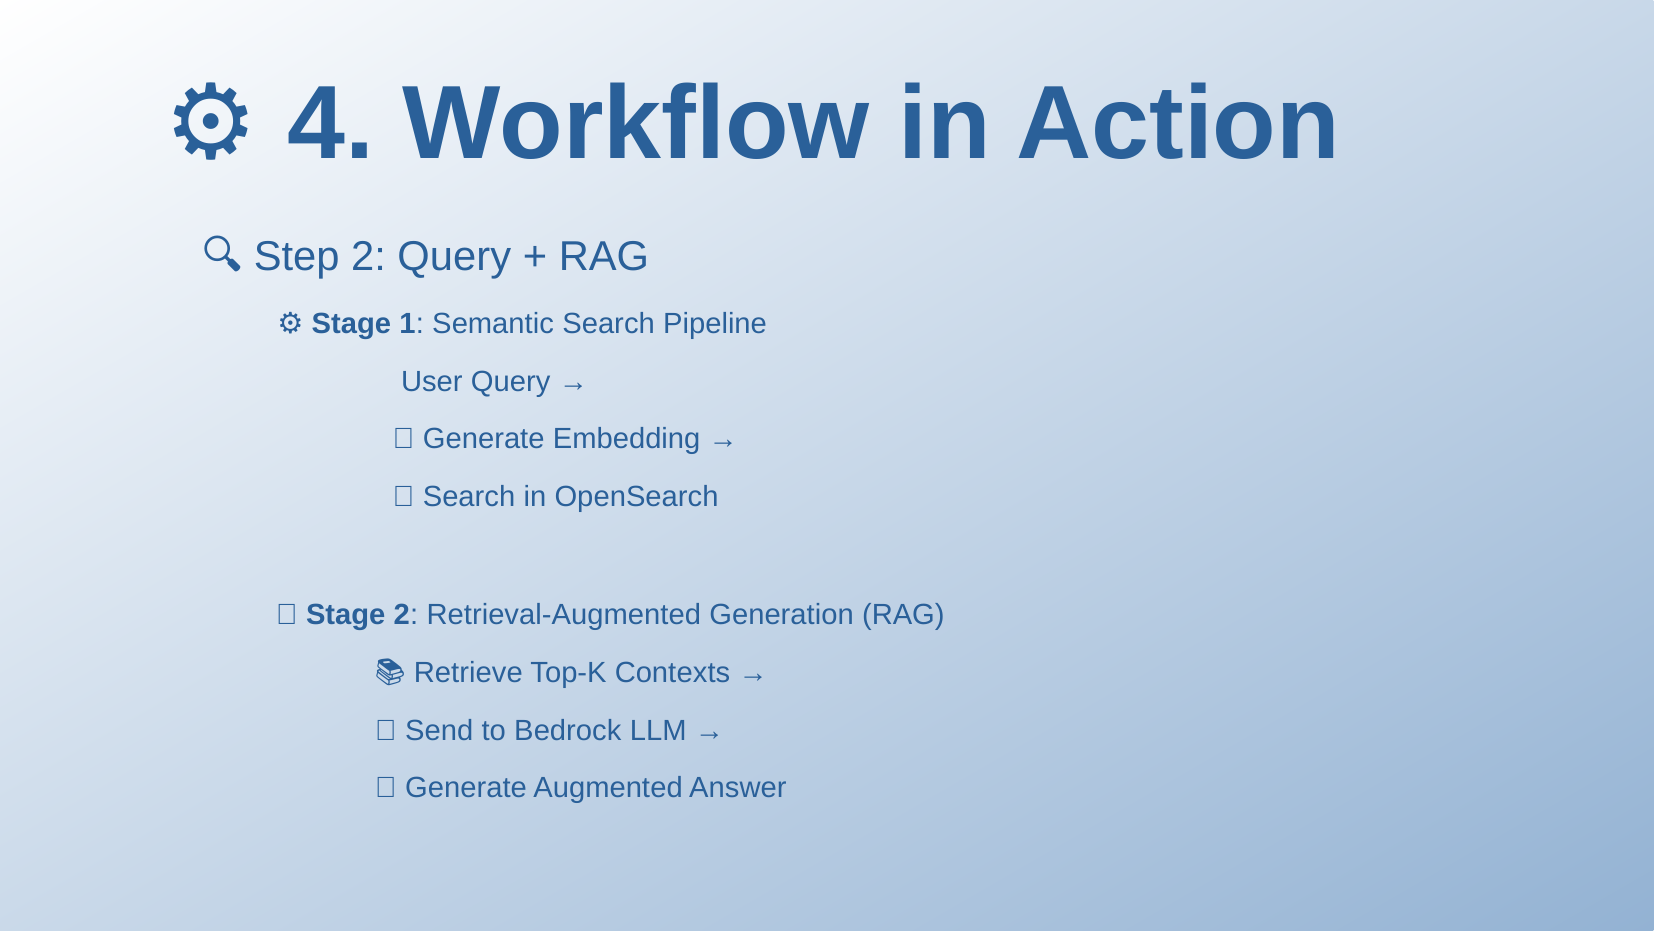

⚙️ 4. Workflow in Action
🔍 Step 2: Query + RAG
⚙️ Stage 1: Semantic Search Pipeline
 🧑‍💻 User Query →
 🧠 Generate Embedding →
 🔎 Search in OpenSearch
🤖 Stage 2: Retrieval-Augmented Generation (RAG)
 📚 Retrieve Top-K Contexts →
 🚀 Send to Bedrock LLM →
 💬 Generate Augmented Answer